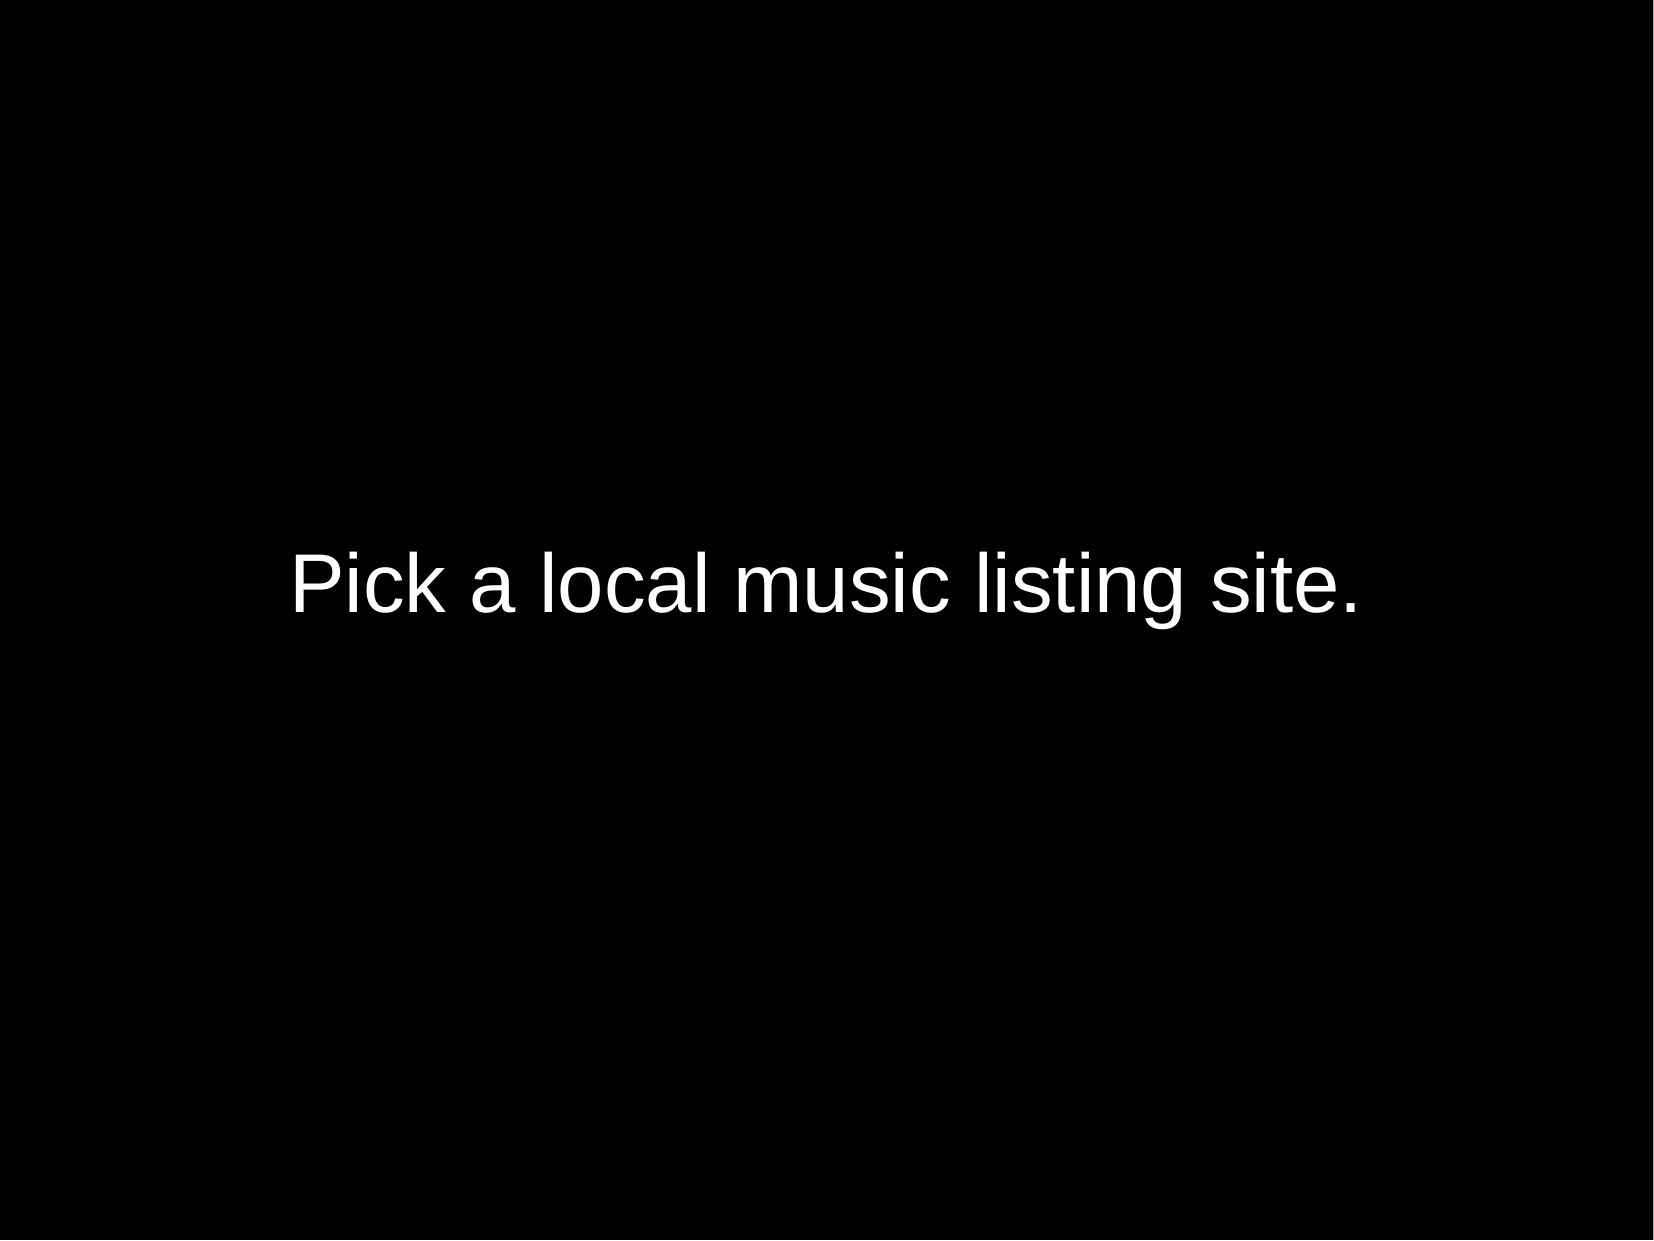

# Pick a local music listing site.